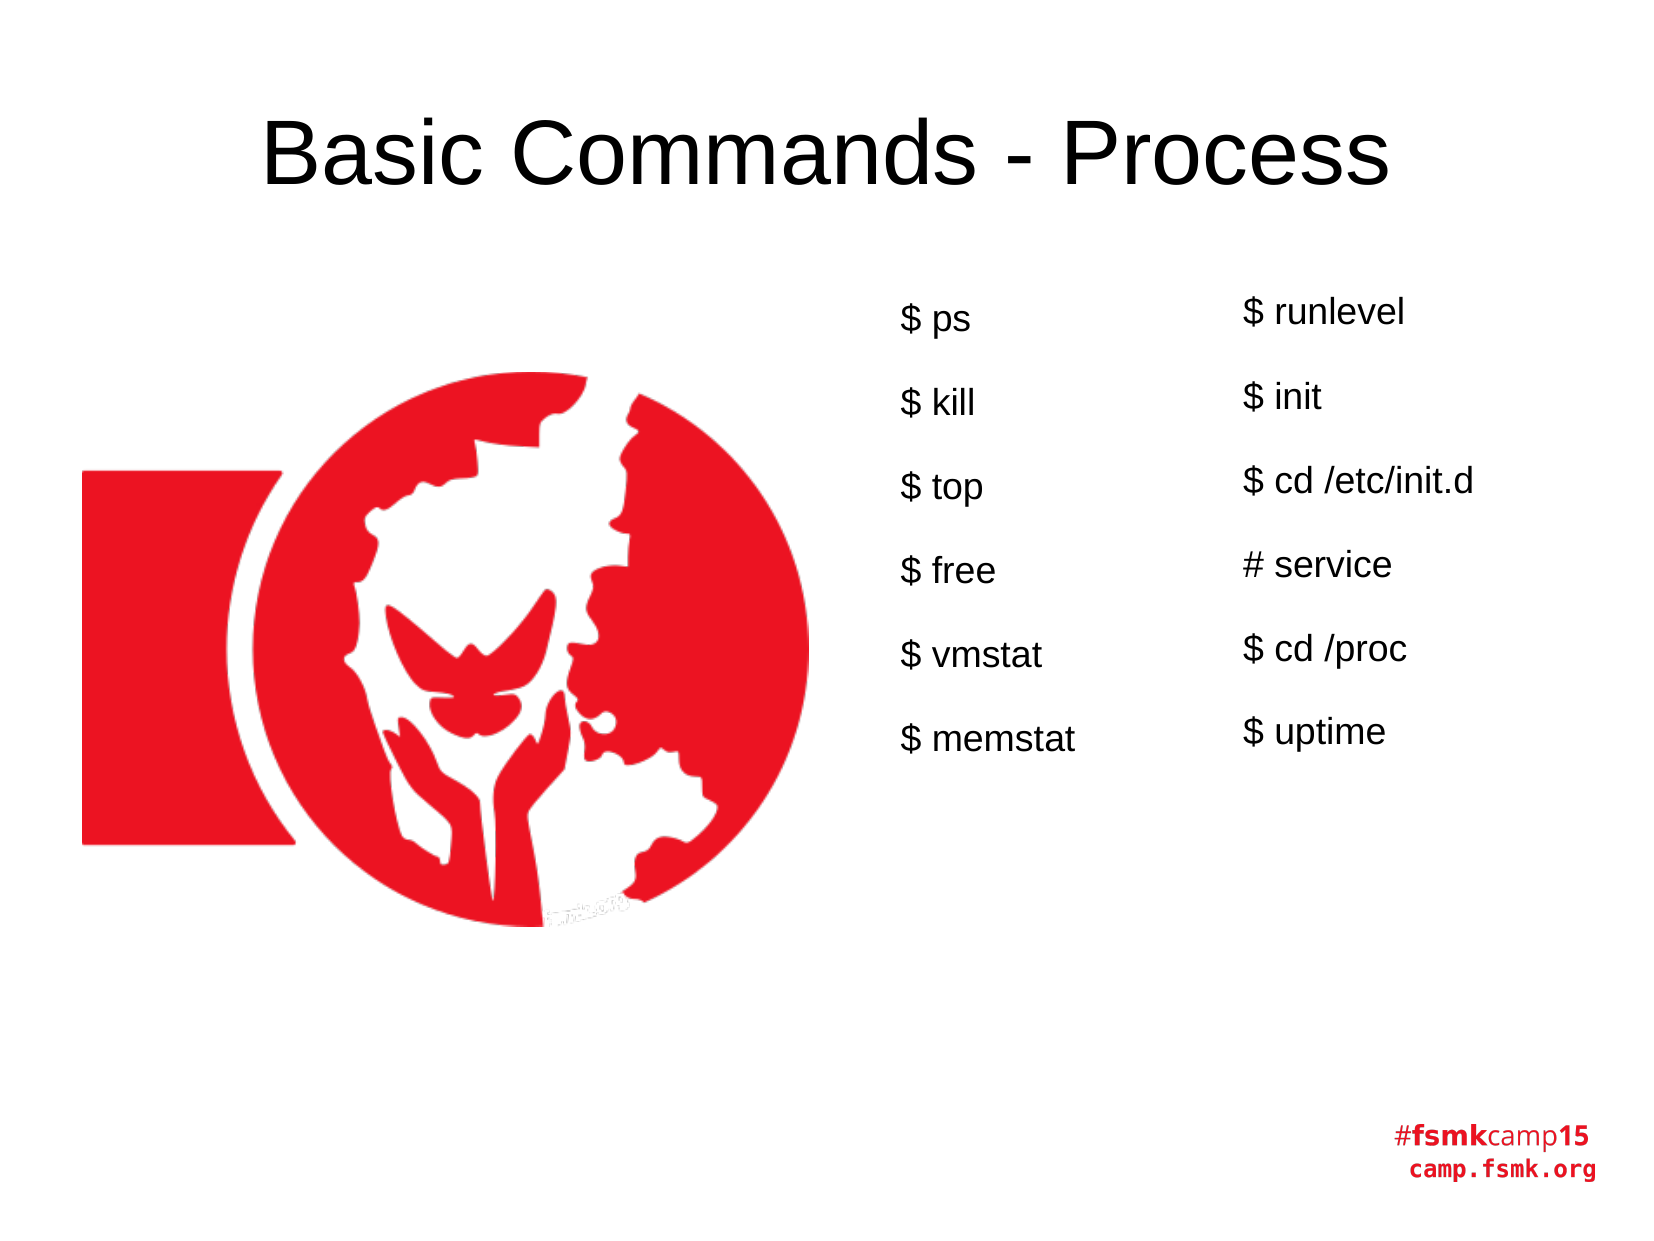

# Basic Commands - Process
$ runlevel
$ init
$ cd /etc/init.d
# service
$ cd /proc
$ uptime
$ ps
$ kill
$ top
$ free
$ vmstat
$ memstat